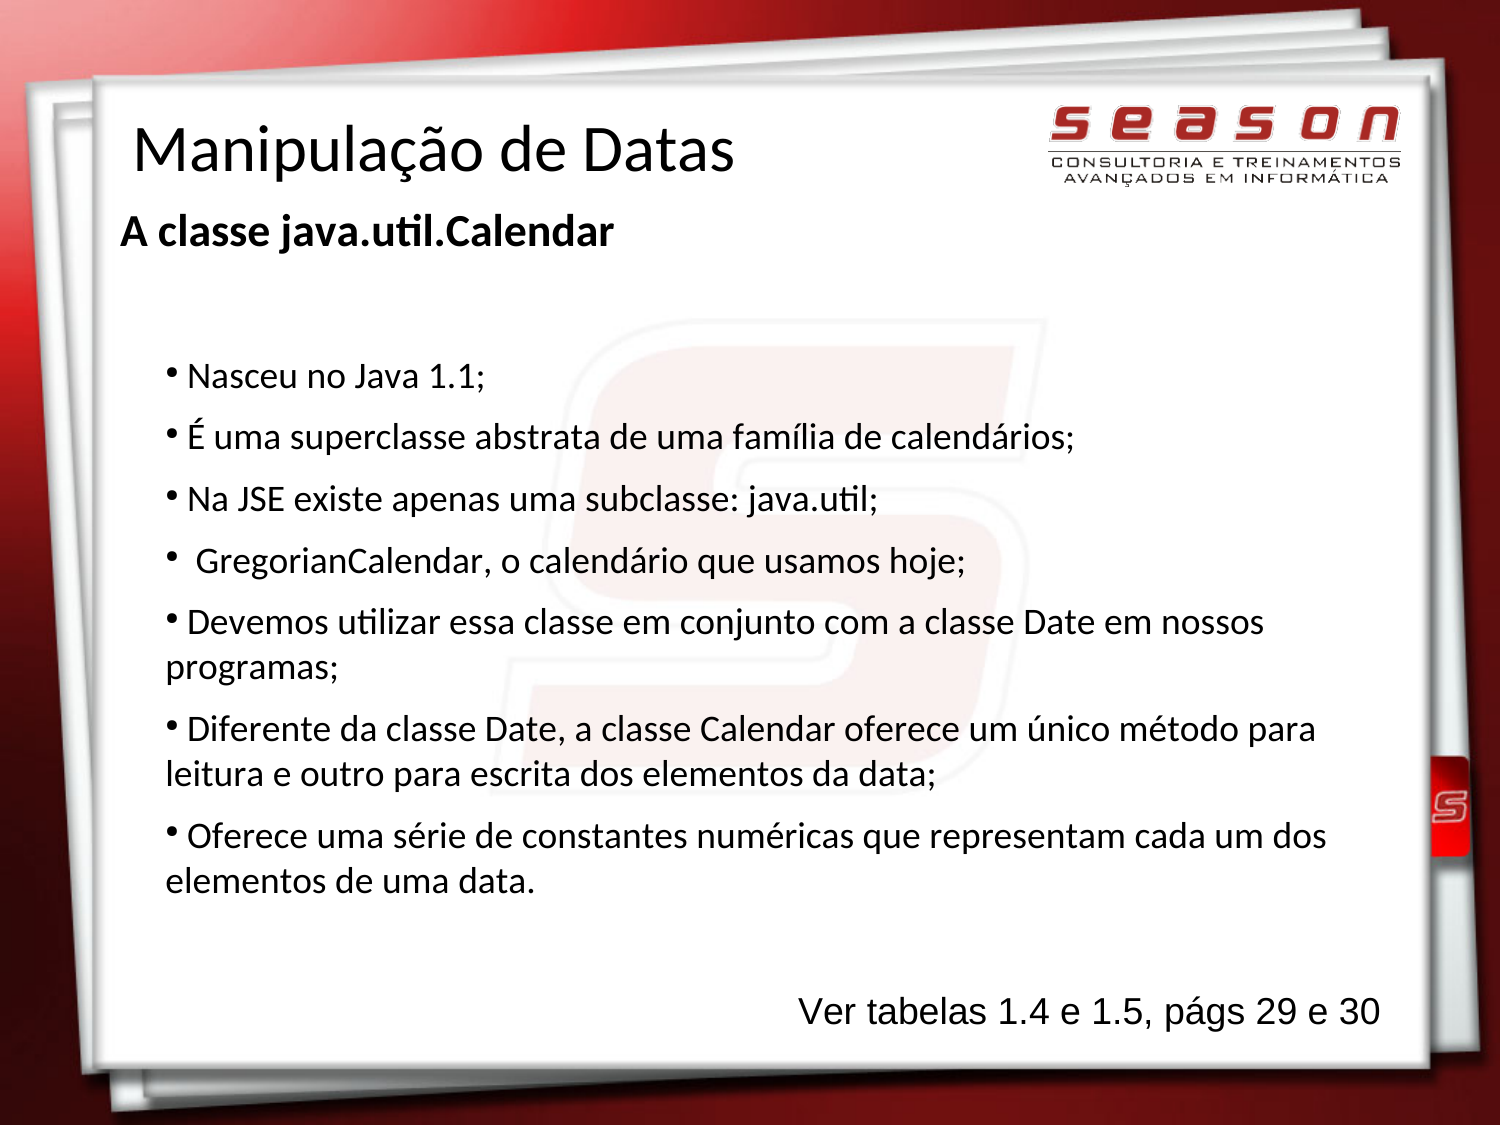

# Manipulação de Datas
A classe java.util.Calendar
 Nasceu no Java 1.1;
 É uma superclasse abstrata de uma família de calendários;
 Na JSE existe apenas uma subclasse: java.util;
 GregorianCalendar, o calendário que usamos hoje;
 Devemos utilizar essa classe em conjunto com a classe Date em nossos programas;
 Diferente da classe Date, a classe Calendar oferece um único método para leitura e outro para escrita dos elementos da data;
 Oferece uma série de constantes numéricas que representam cada um dos elementos de uma data.
Ver tabelas 1.4 e 1.5, págs 29 e 30